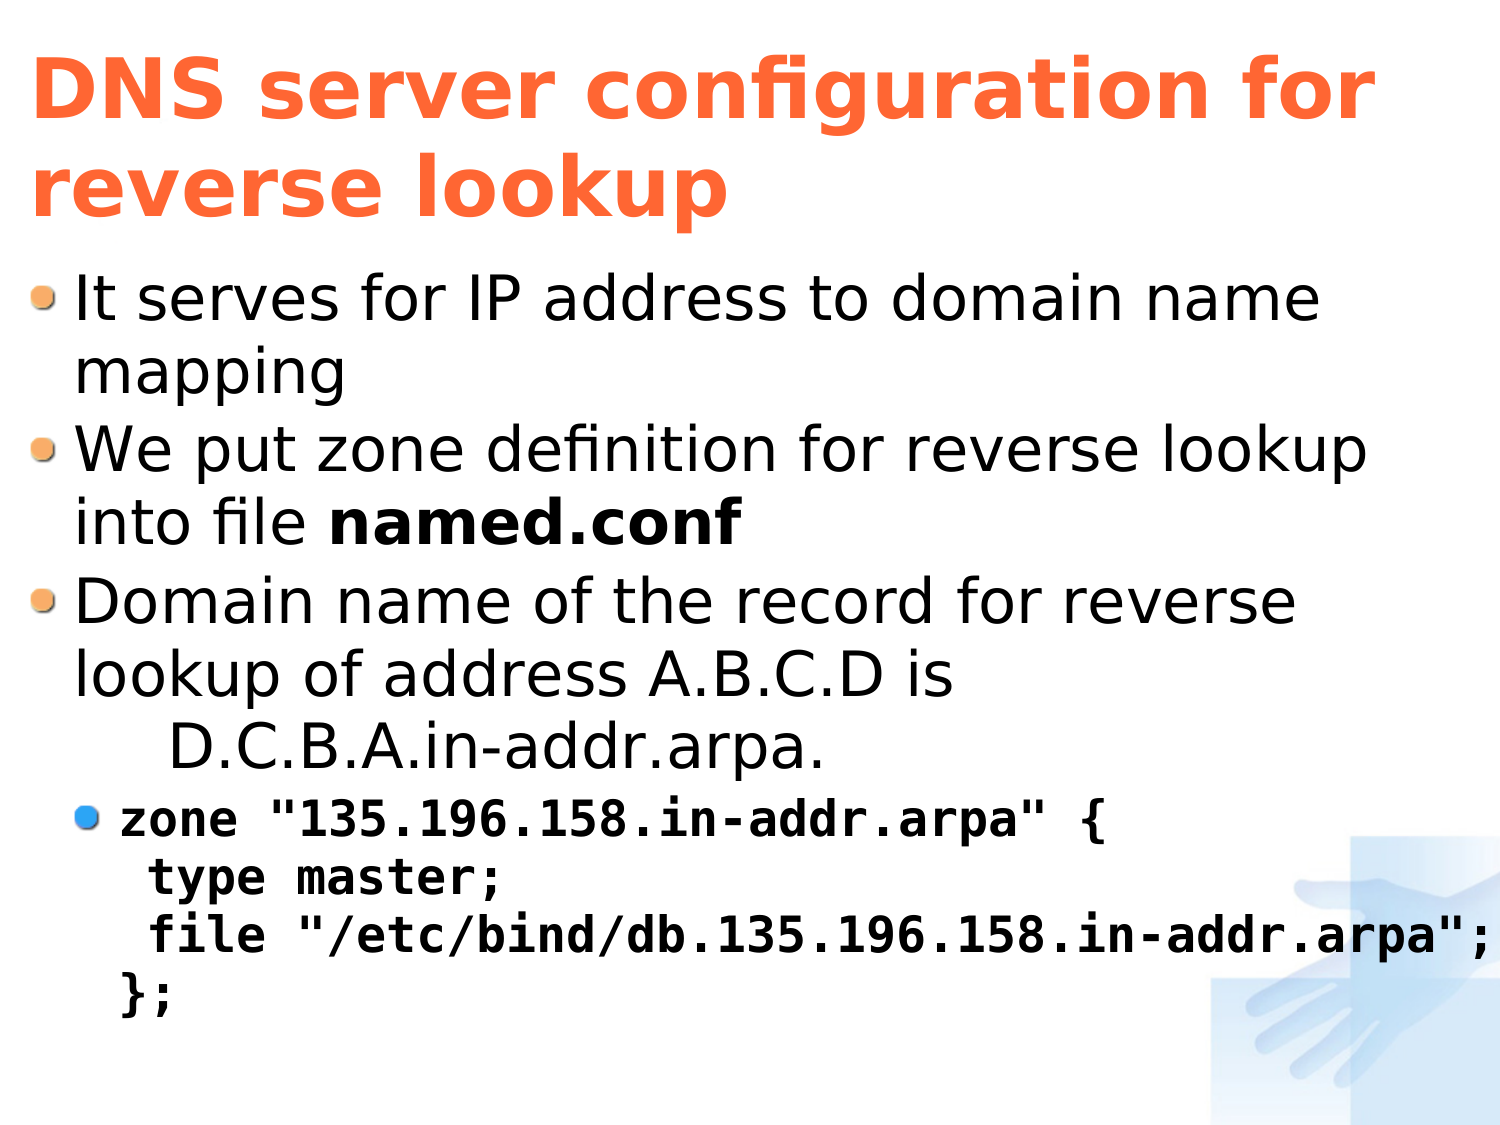

# DNS server configuration for reverse lookup
It serves for IP address to domain name mapping
We put zone definition for reverse lookup into file named.conf
Domain name of the record for reverse lookup of address A.B.C.D is
	D.C.B.A.in-addr.arpa.
zone "135.196.158.in-addr.arpa" {
	type master;
	file "/etc/bind/db.135.196.158.in-addr.arpa";
};